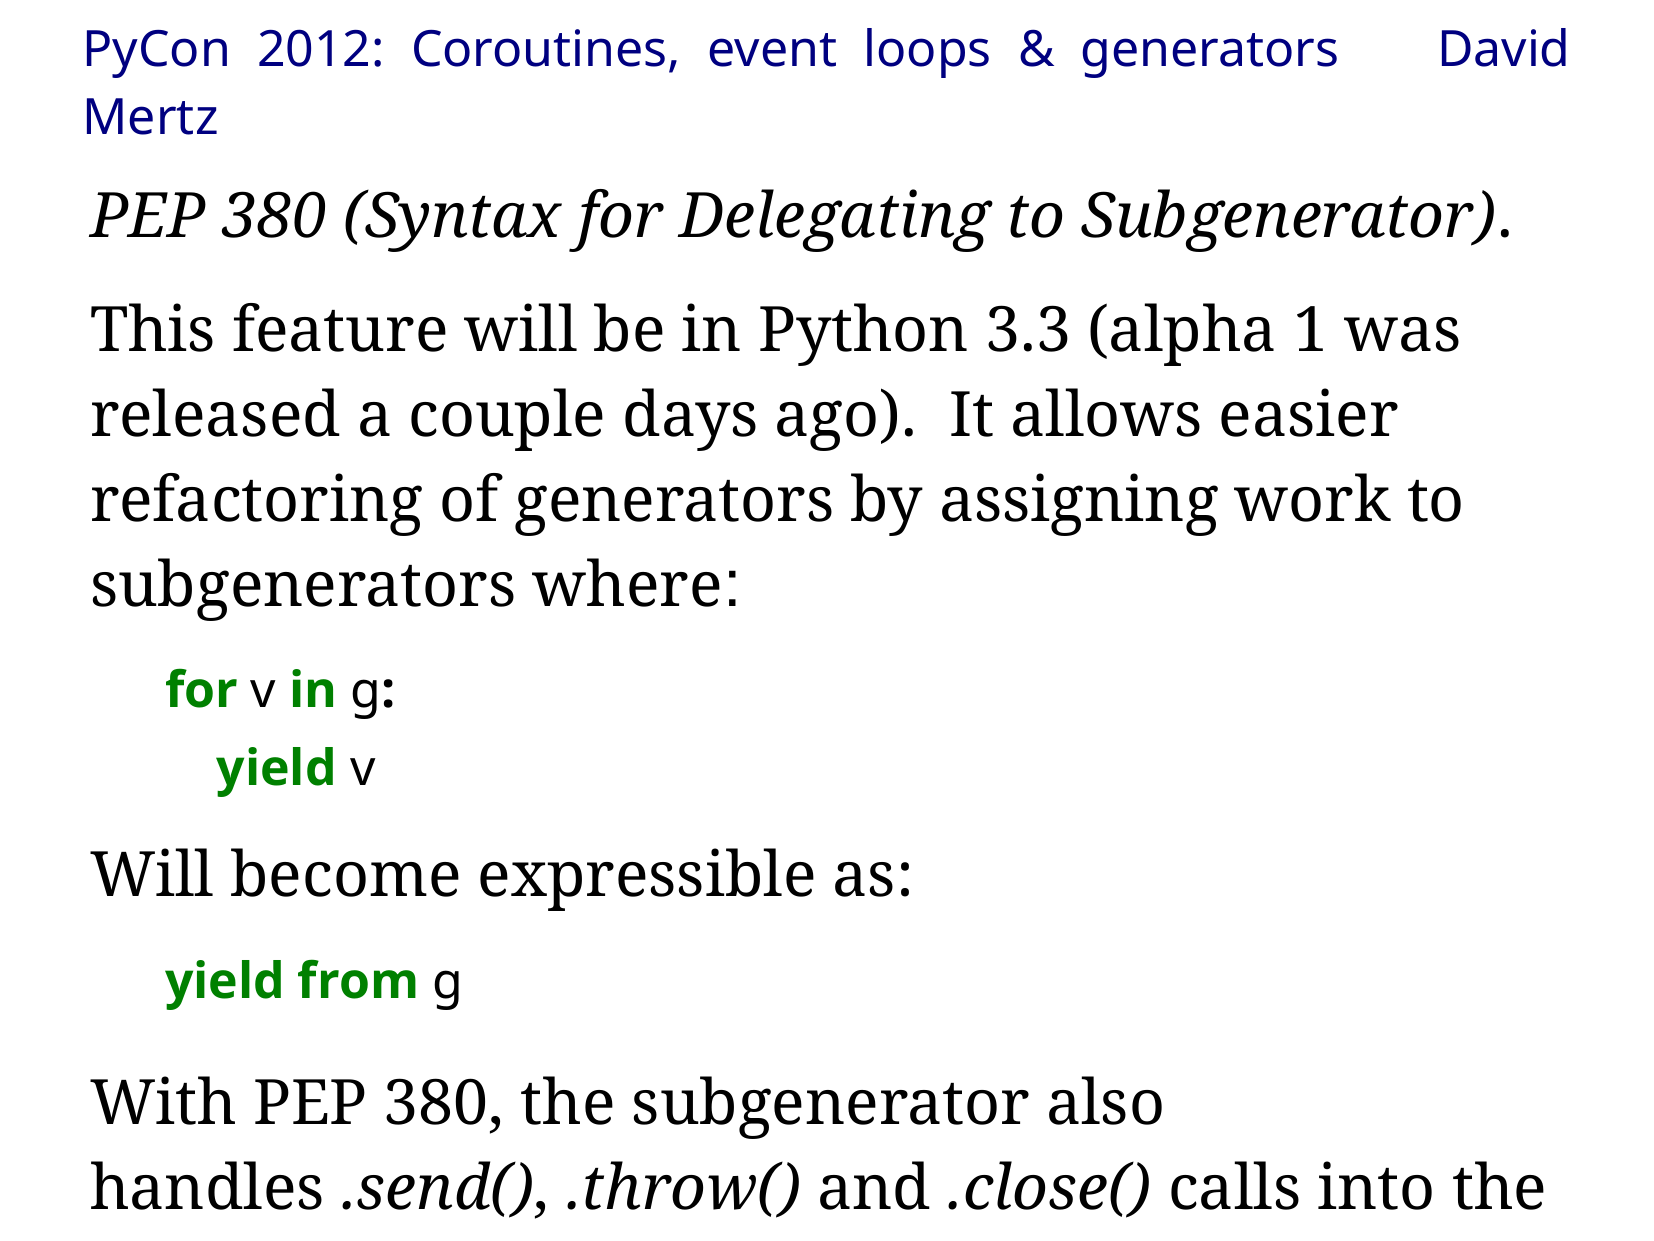

PyCon 2012: Coroutines, event loops & generators		David Mertz
# PEP 380 (Syntax for Delegating to Subgenerator).
This feature will be in Python 3.3 (alpha 1 was released a couple days ago). It allows easier refactoring of generators by assigning work to subgenerators where:
for v in g:
 yield v
Will become expressible as:
yield from g
With PEP 380, the subgenerator also handles .send(), .throw() and .close() calls into the outside generator without extra scaffolding.